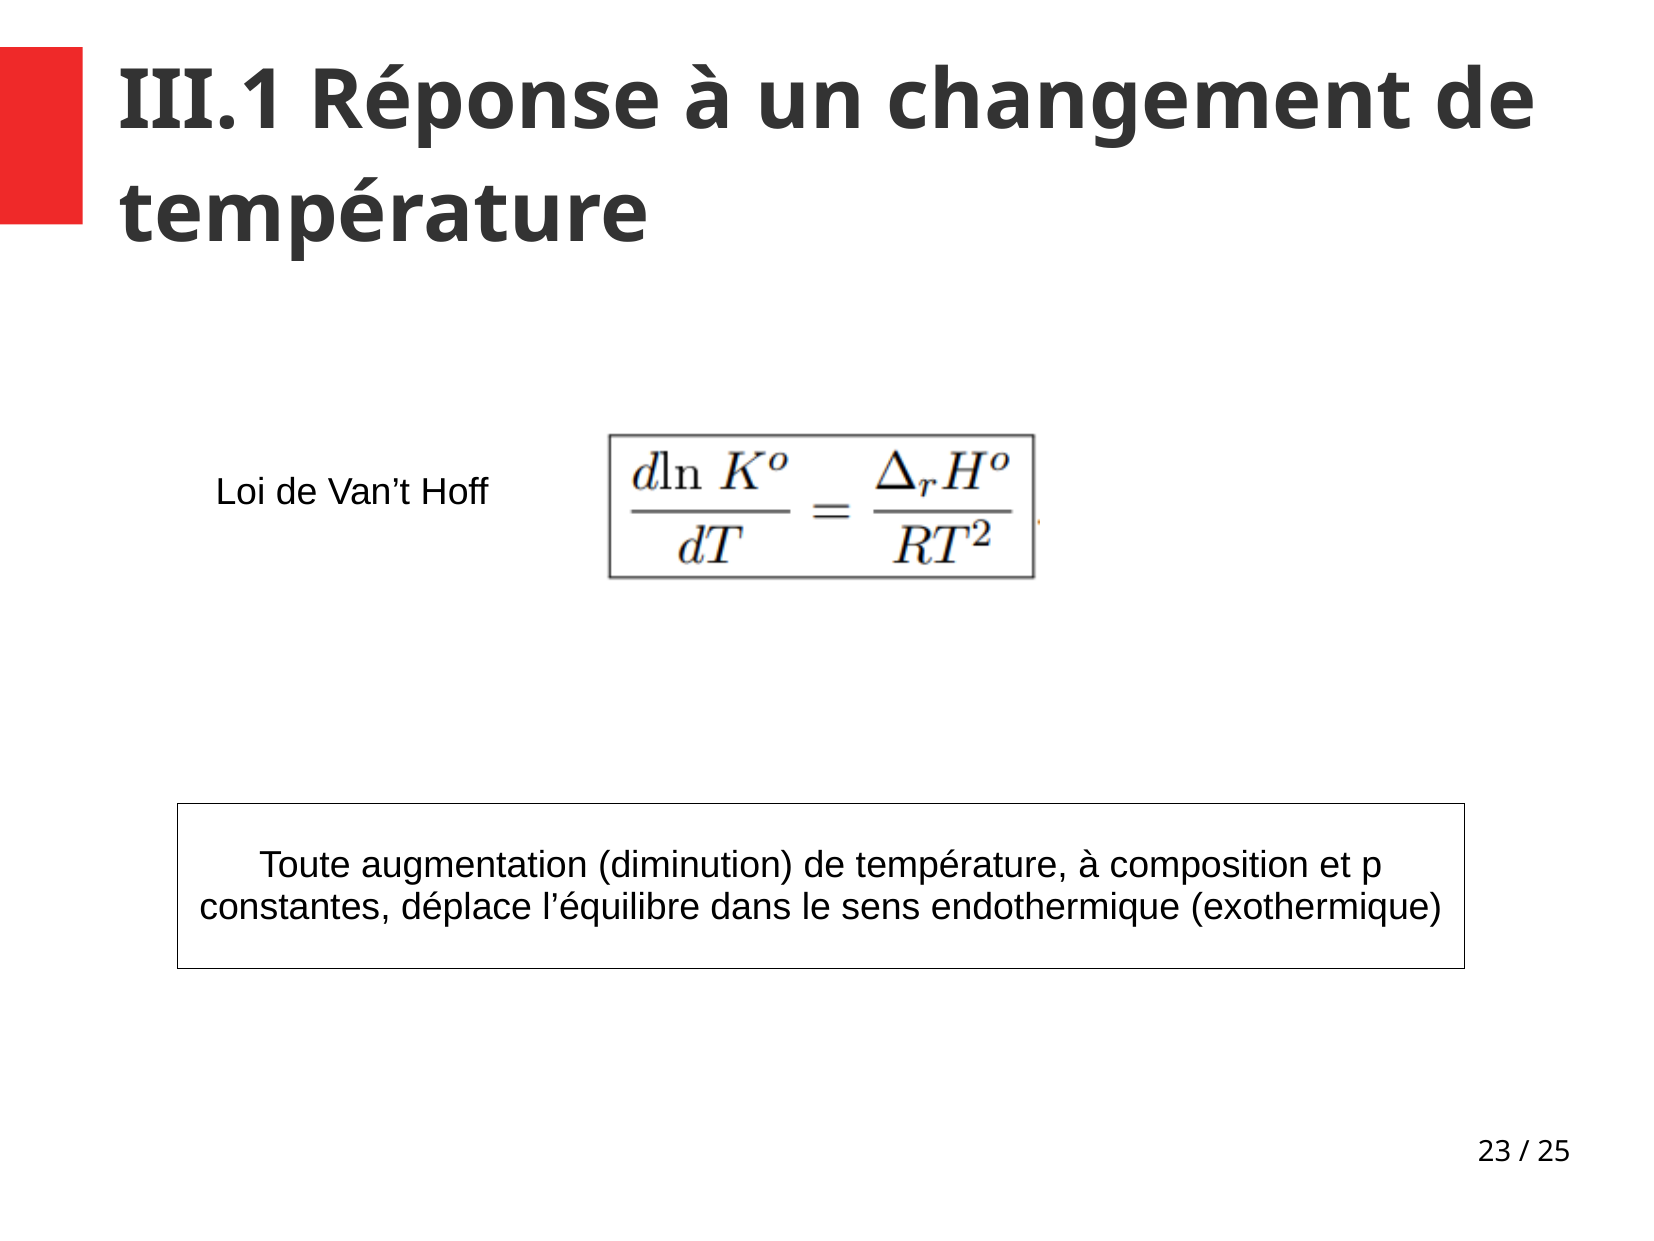

# III.1 Réponse à un changement de température
Loi de Van’t Hoff
Toute augmentation (diminution) de température, à composition et p constantes, déplace l’équilibre dans le sens endothermique (exothermique)
23